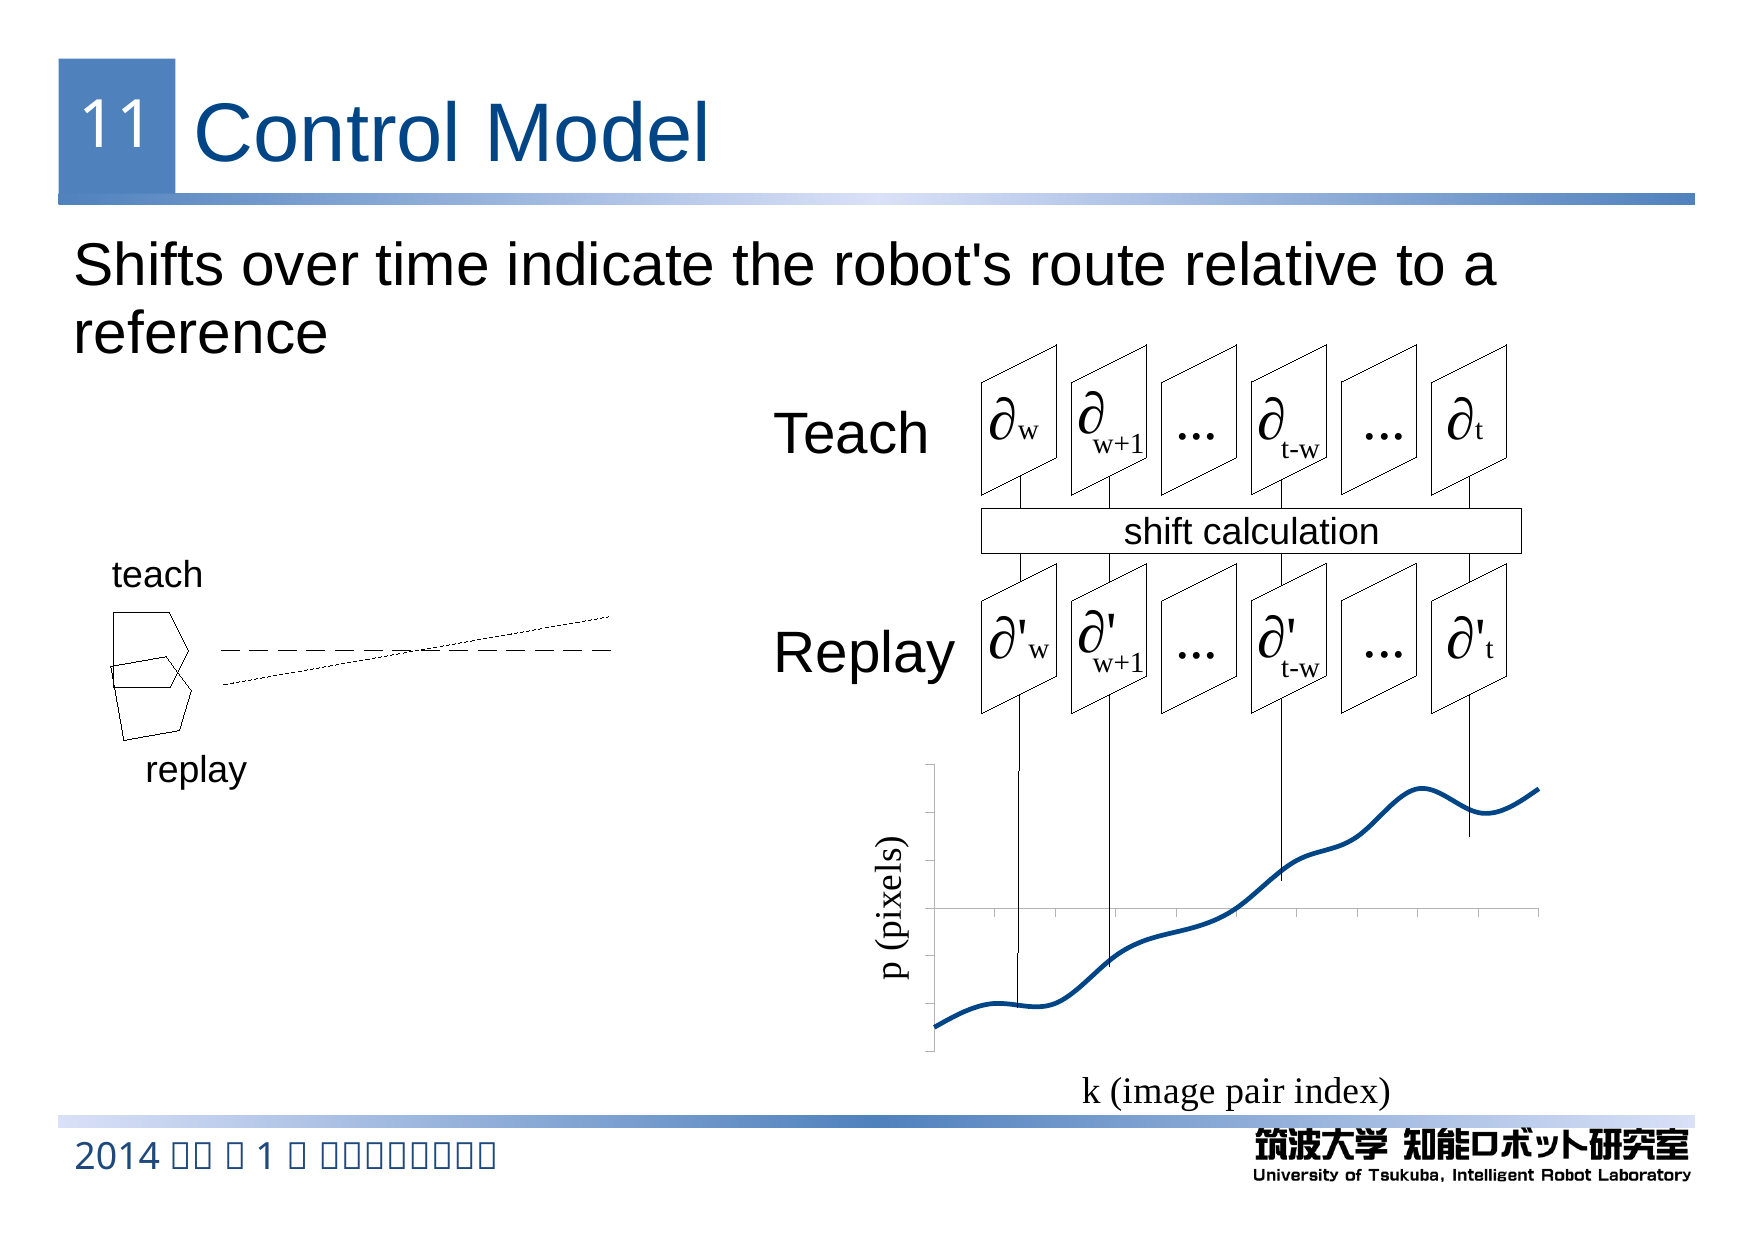

# Control Model
Shifts over time indicate the robot's route relative to a reference
∂
∂
...
∂w
...
∂t
Teach
w+1
t-w
shift calculation
teach
∂'
∂'
...
∂'w
...
∂'t
Replay
w+1
t-w
replay
### Chart
| Category | |
|---|---|
| None | -5.0 |
| None | -4.0 |
| None | -4.0 |
| None | -2.0 |
| None | -1.0 |
| None | 0.0 |
| None | 2.0 |
| None | 3.0 |
| None | 5.0 |
| None | 4.0 |
| None | 5.0 |